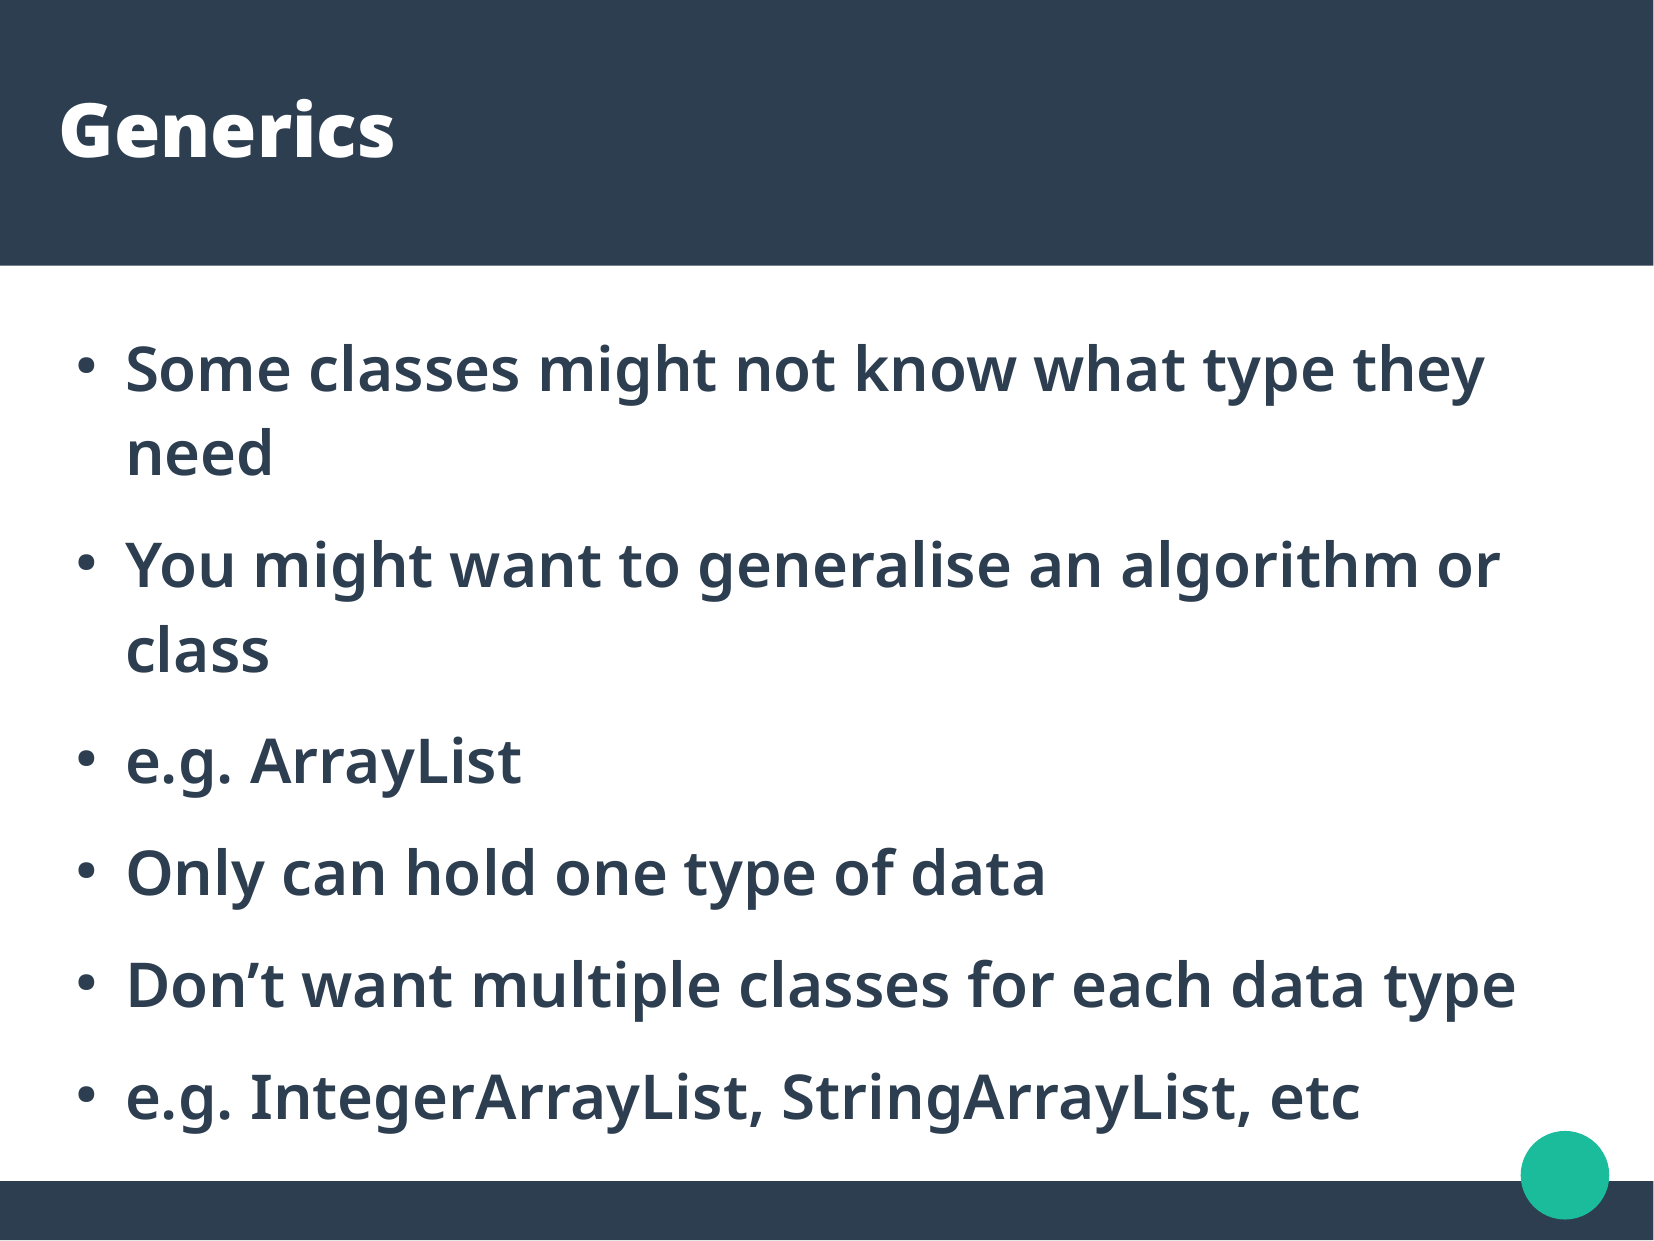

# Generics
Some classes might not know what type they need
You might want to generalise an algorithm or class
e.g. ArrayList
Only can hold one type of data
Don’t want multiple classes for each data type
e.g. IntegerArrayList, StringArrayList, etc